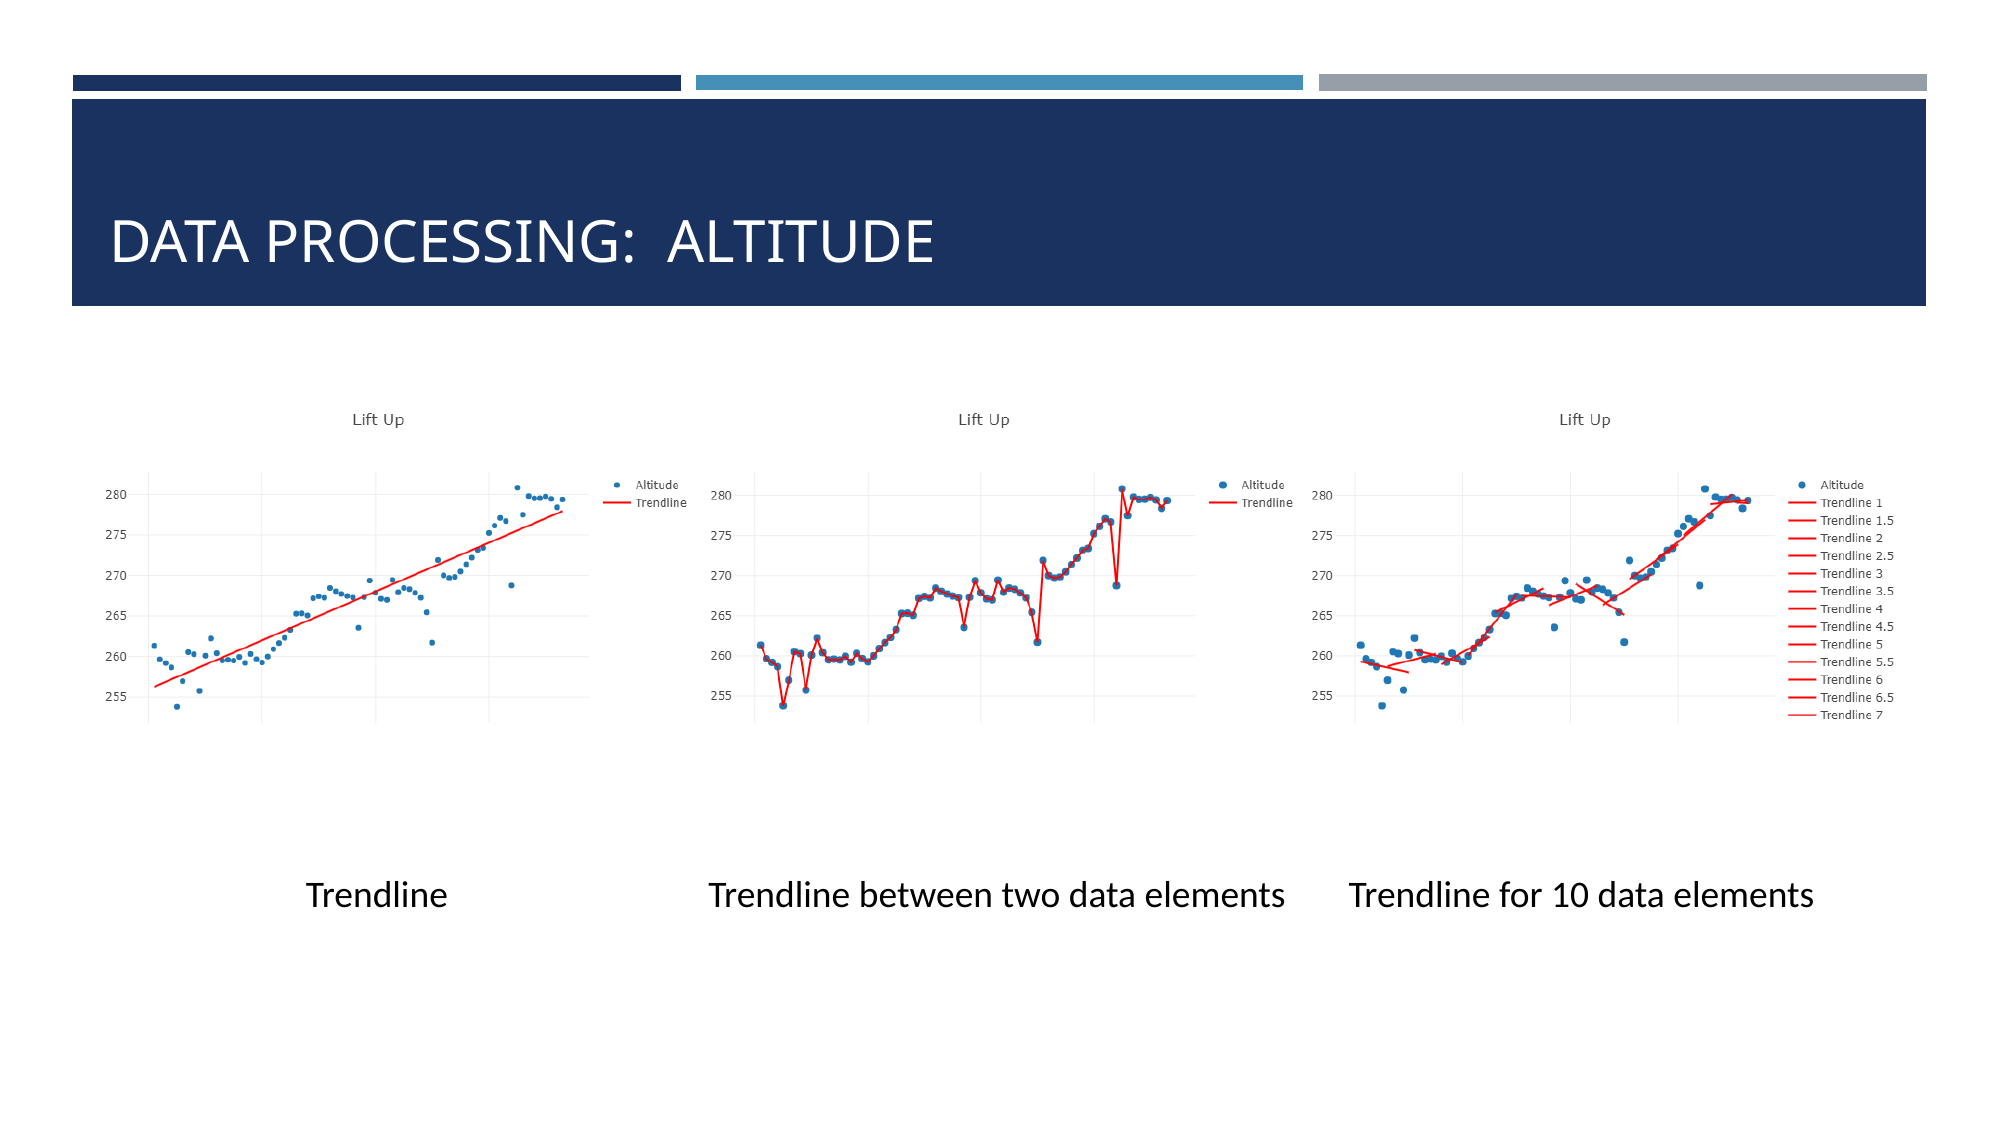

# Data Processing: Altitude
Trendline
Trendline between two data elements
Trendline for 10 data elements